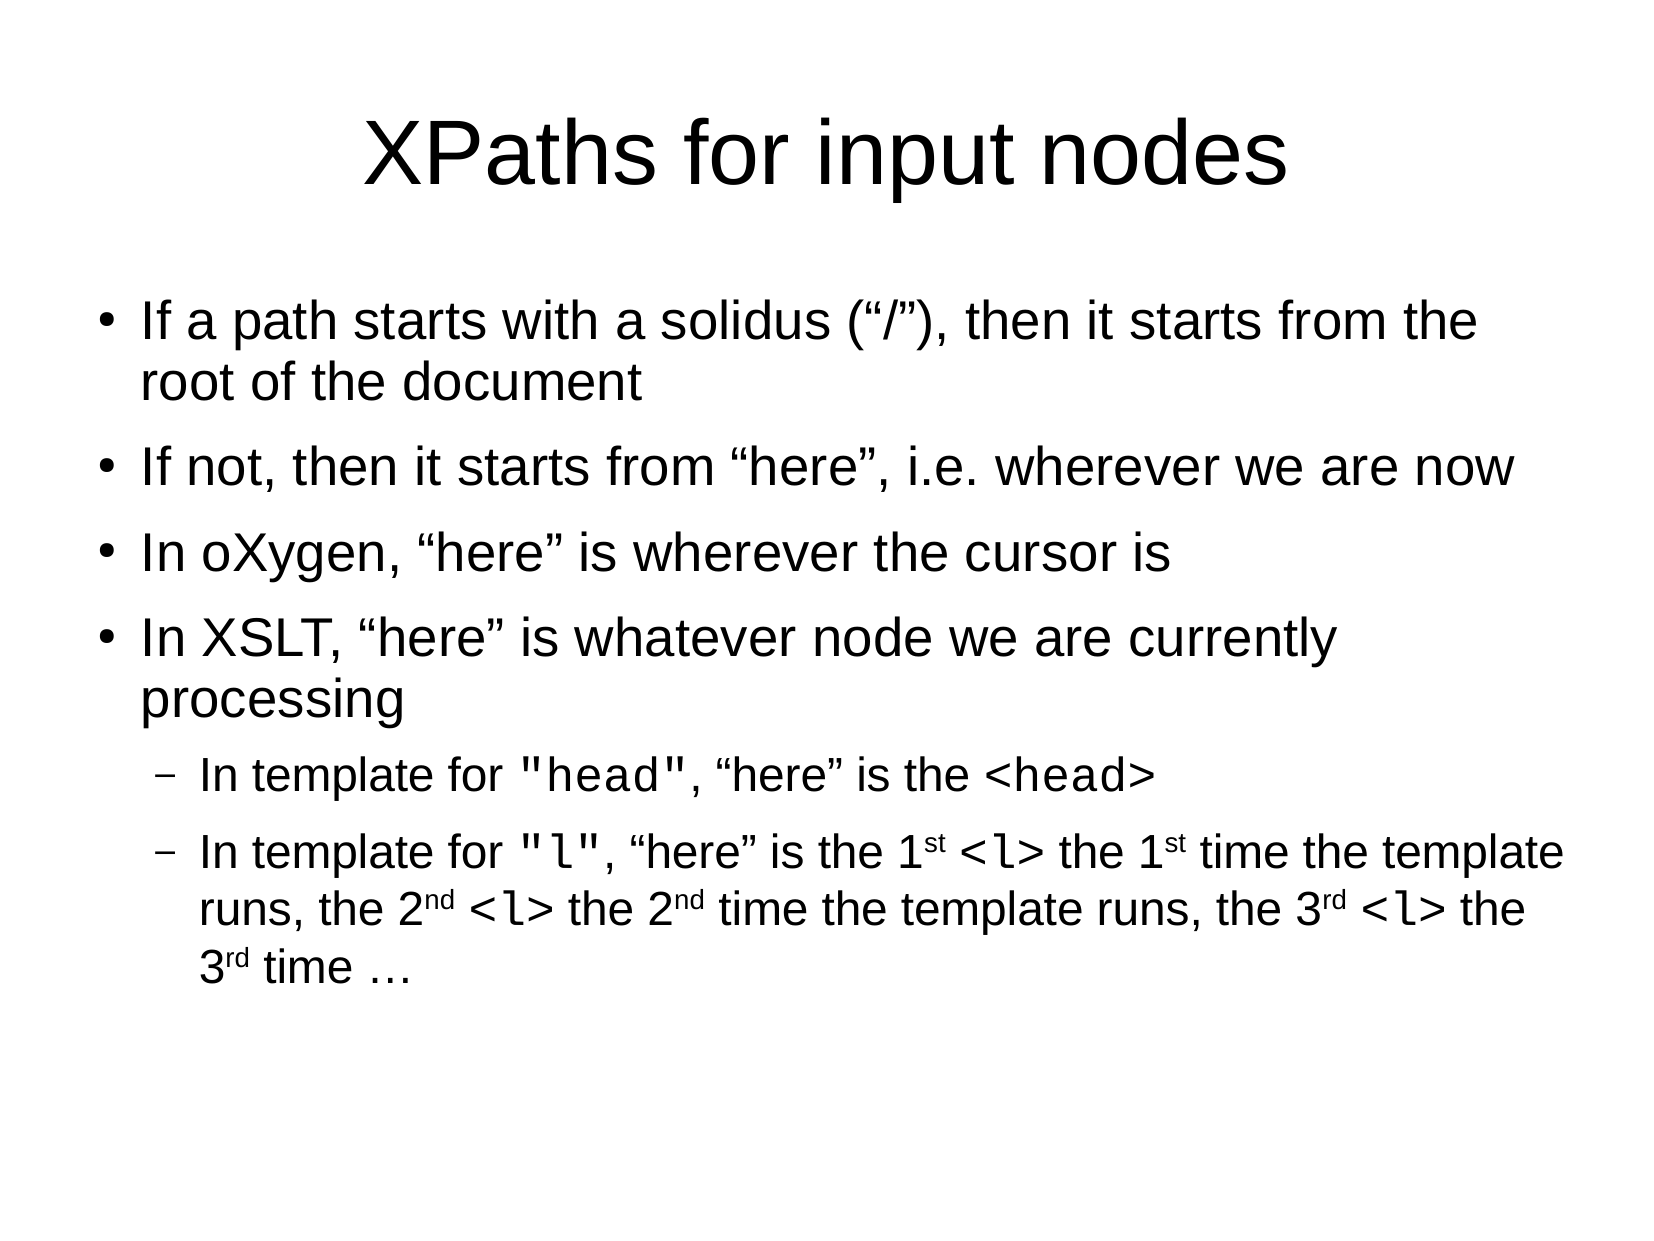

# XPaths for input nodes
If a path starts with a solidus (“/”), then it starts from the root of the document
If not, then it starts from “here”, i.e. wherever we are now
In oXygen, “here” is wherever the cursor is
In XSLT, “here” is whatever node we are currently processing
In template for "head", “here” is the <head>
In template for "l", “here” is the 1st <l> the 1st time the template runs, the 2nd <l> the 2nd time the template runs, the 3rd <l> the 3rd time …